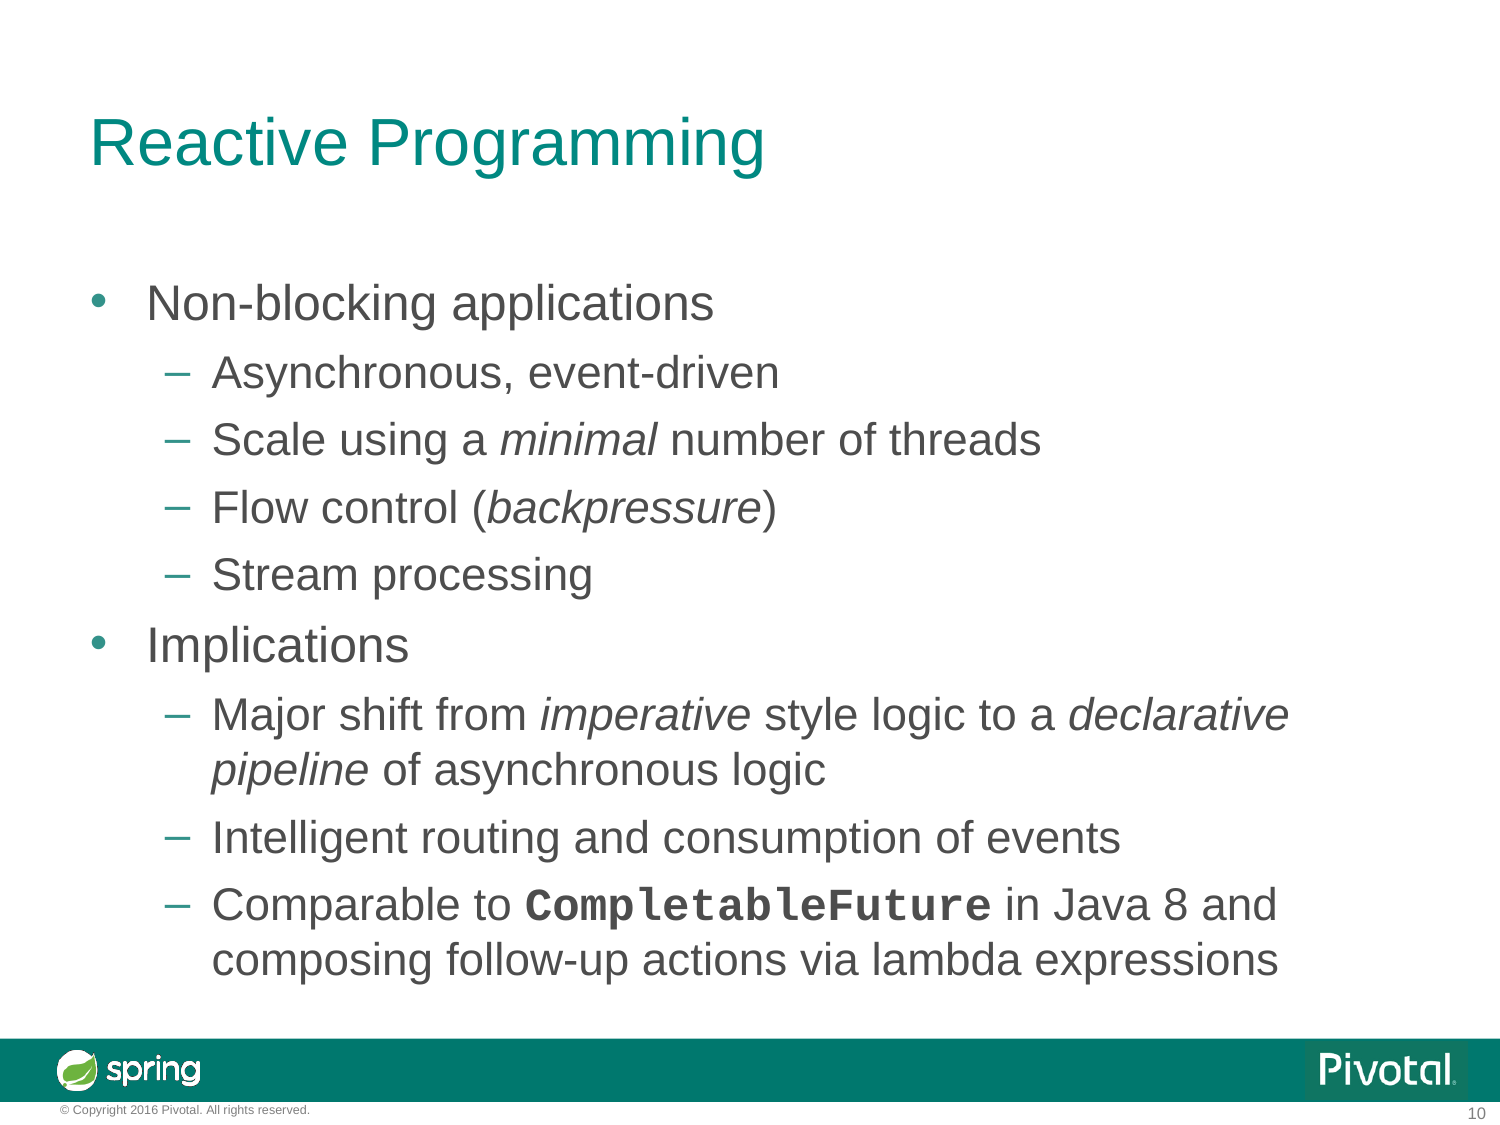

# Reactive Programming
Non-blocking applications
Asynchronous, event-driven
Scale using a minimal number of threads
Flow control (backpressure)
Stream processing
Implications
Major shift from imperative style logic to a declarative pipeline of asynchronous logic
Intelligent routing and consumption of events
Comparable to CompletableFuture in Java 8 and composing follow-up actions via lambda expressions